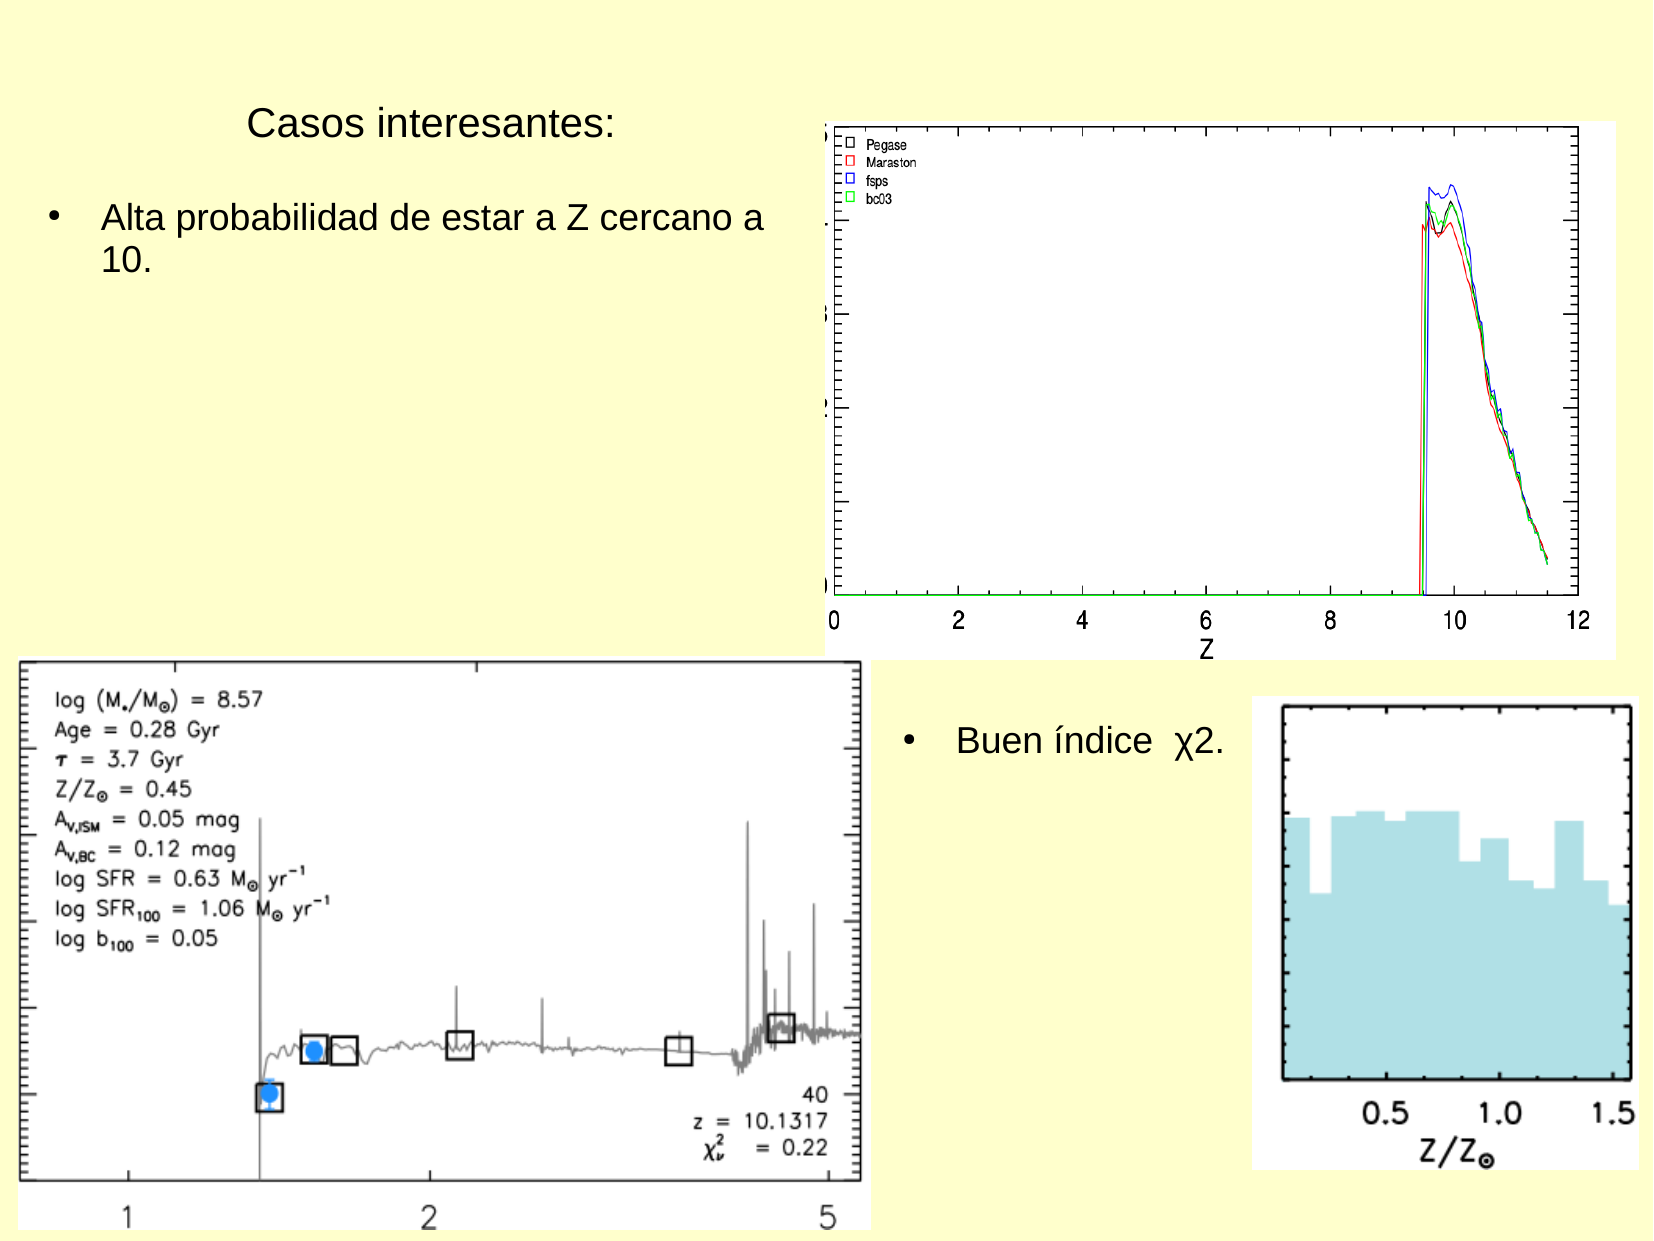

# Casos interesantes:
Alta probabilidad de estar a Z cercano a 10.
Buen índice χ2.